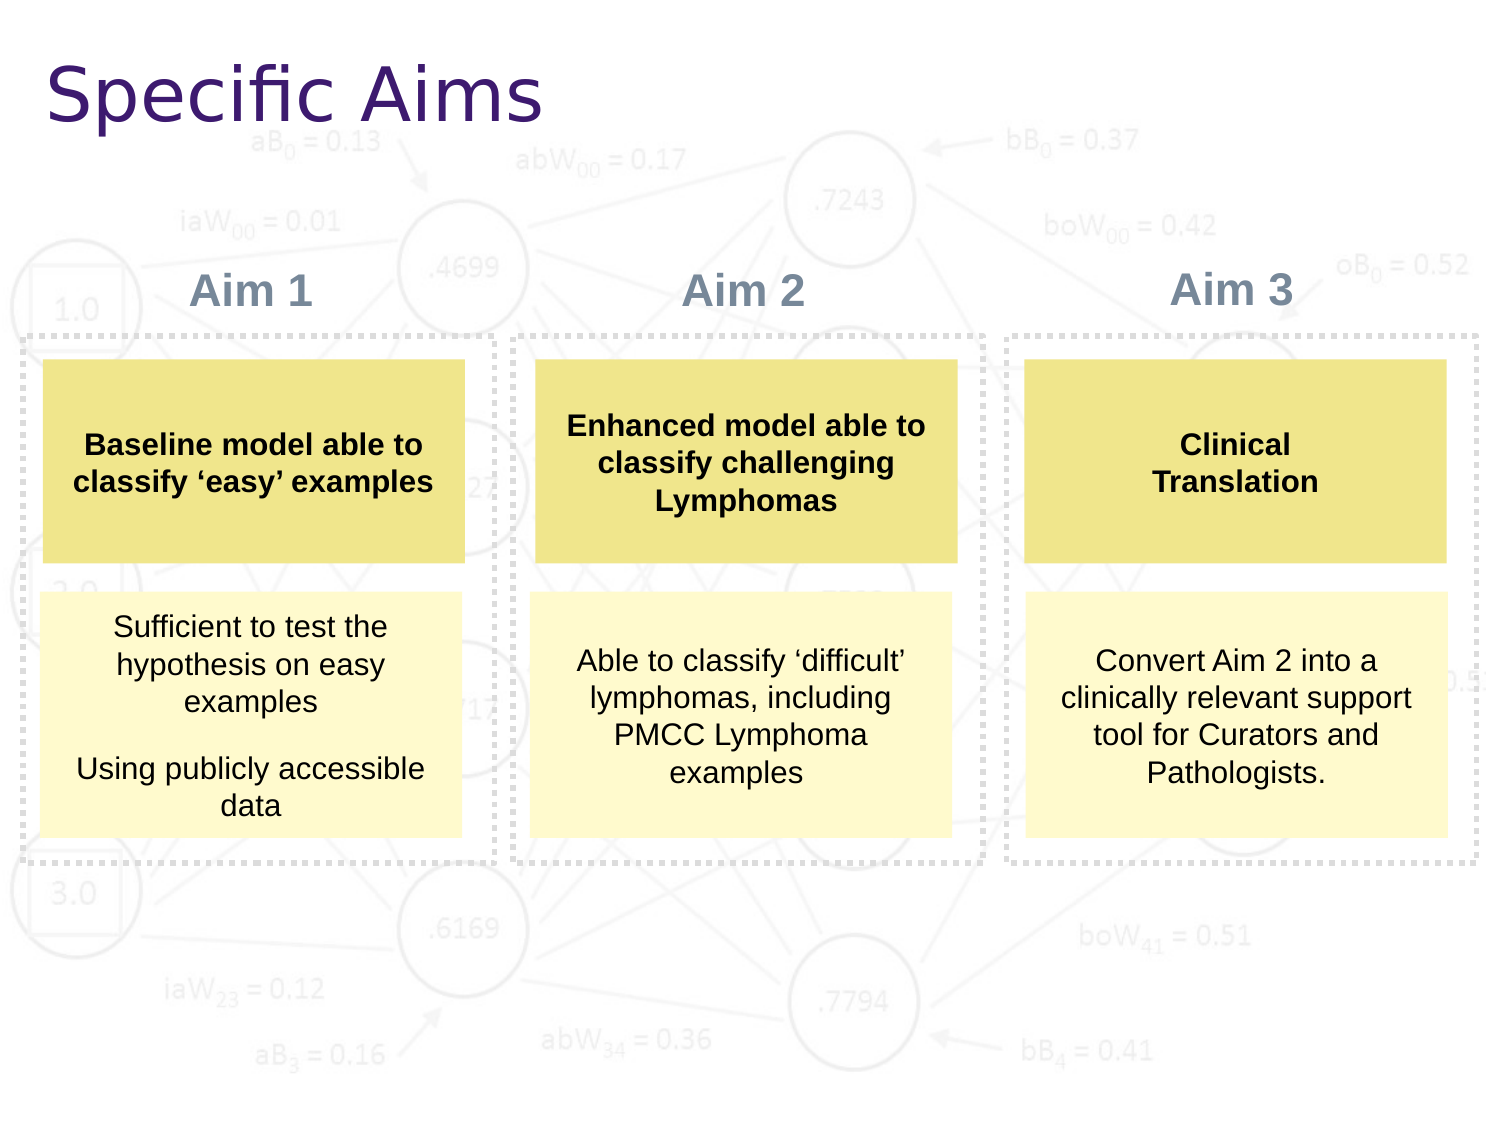

# Specific Aims
Aim 3
Aim 1
Aim 2
Baseline model able to classify ‘easy’ examples
Enhanced model able to classify challenging Lymphomas
Clinical
Translation
Sufficient to test the hypothesis on easy examples
Using publicly accessible data
Able to classify ‘difficult’ lymphomas, including PMCC Lymphoma examples
Convert Aim 2 into a clinically relevant support tool for Curators and Pathologists.